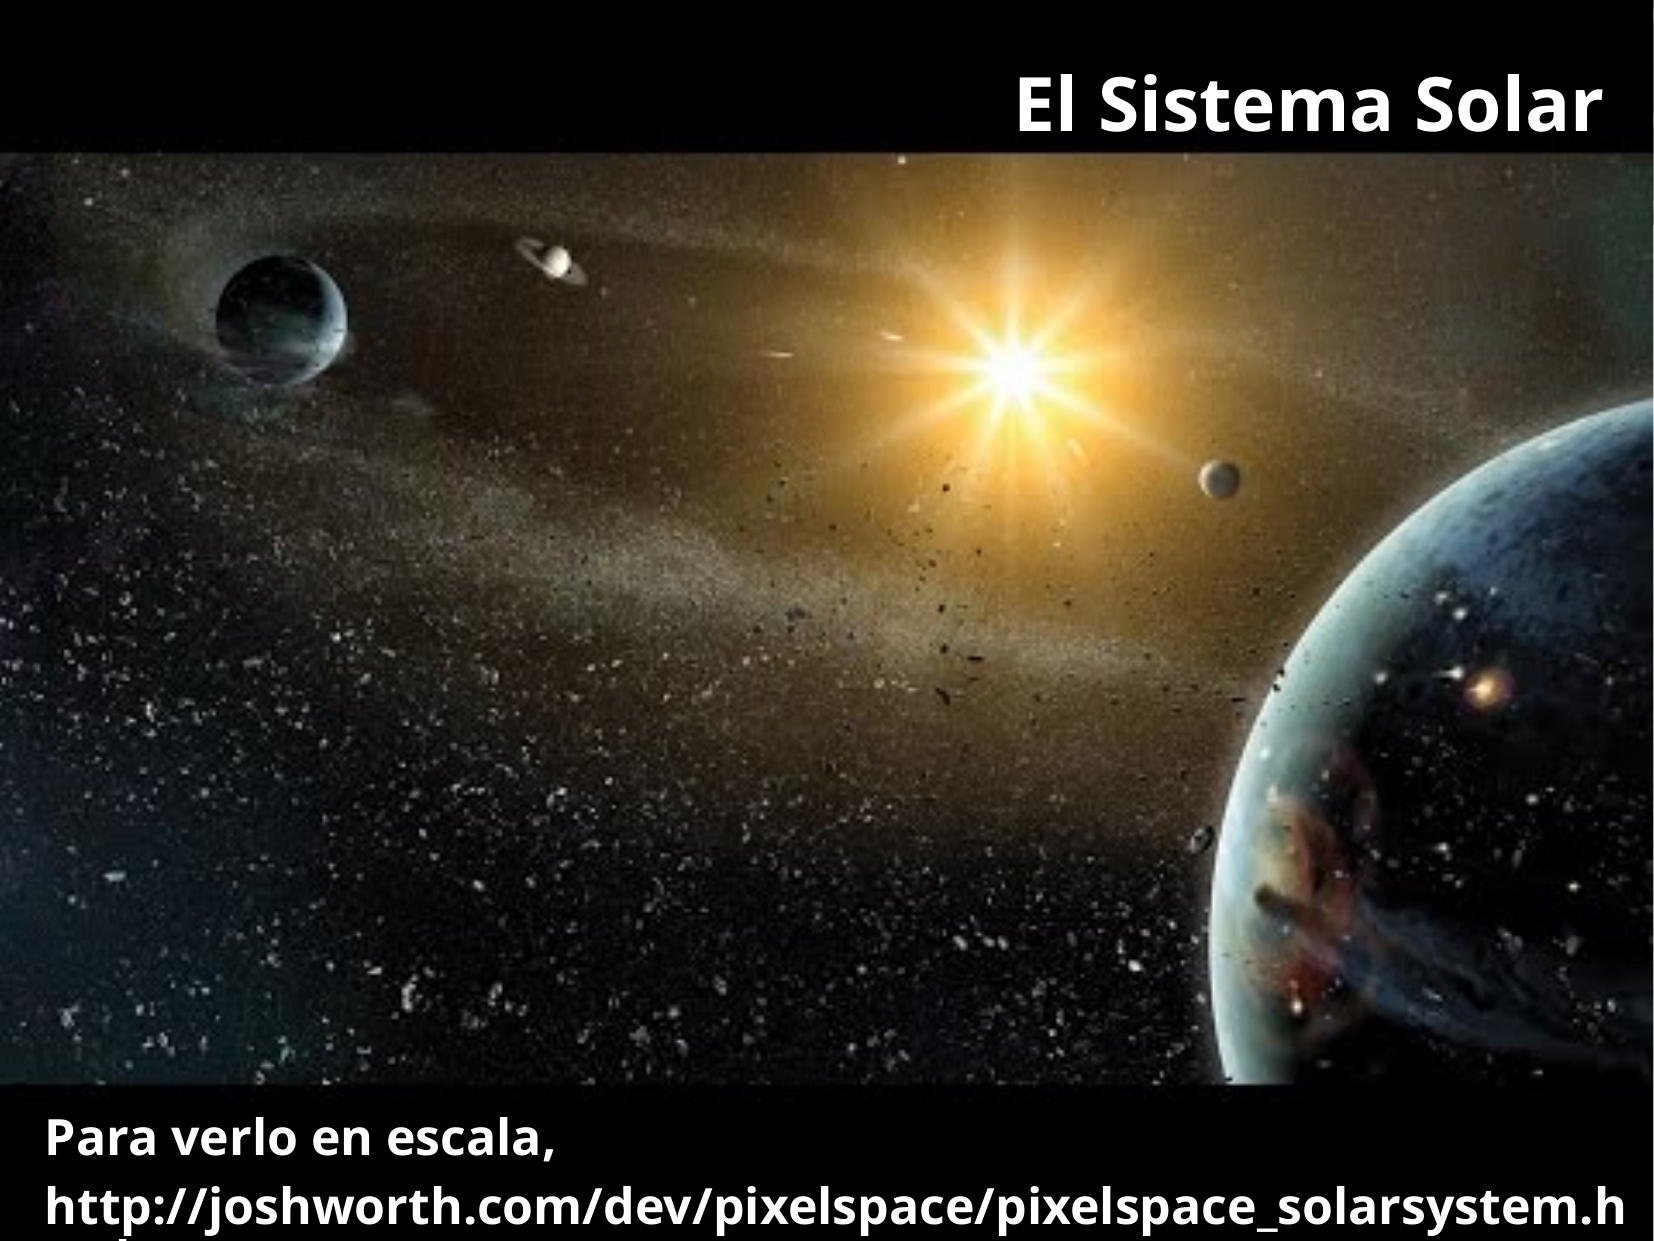

# El Sistema Solar
Para verlo en escala, http://joshworth.com/dev/pixelspace/pixelspace_solarsystem.html
Nov 03, 2016
H. Asorey - IPAC 2016 - 10/16
50